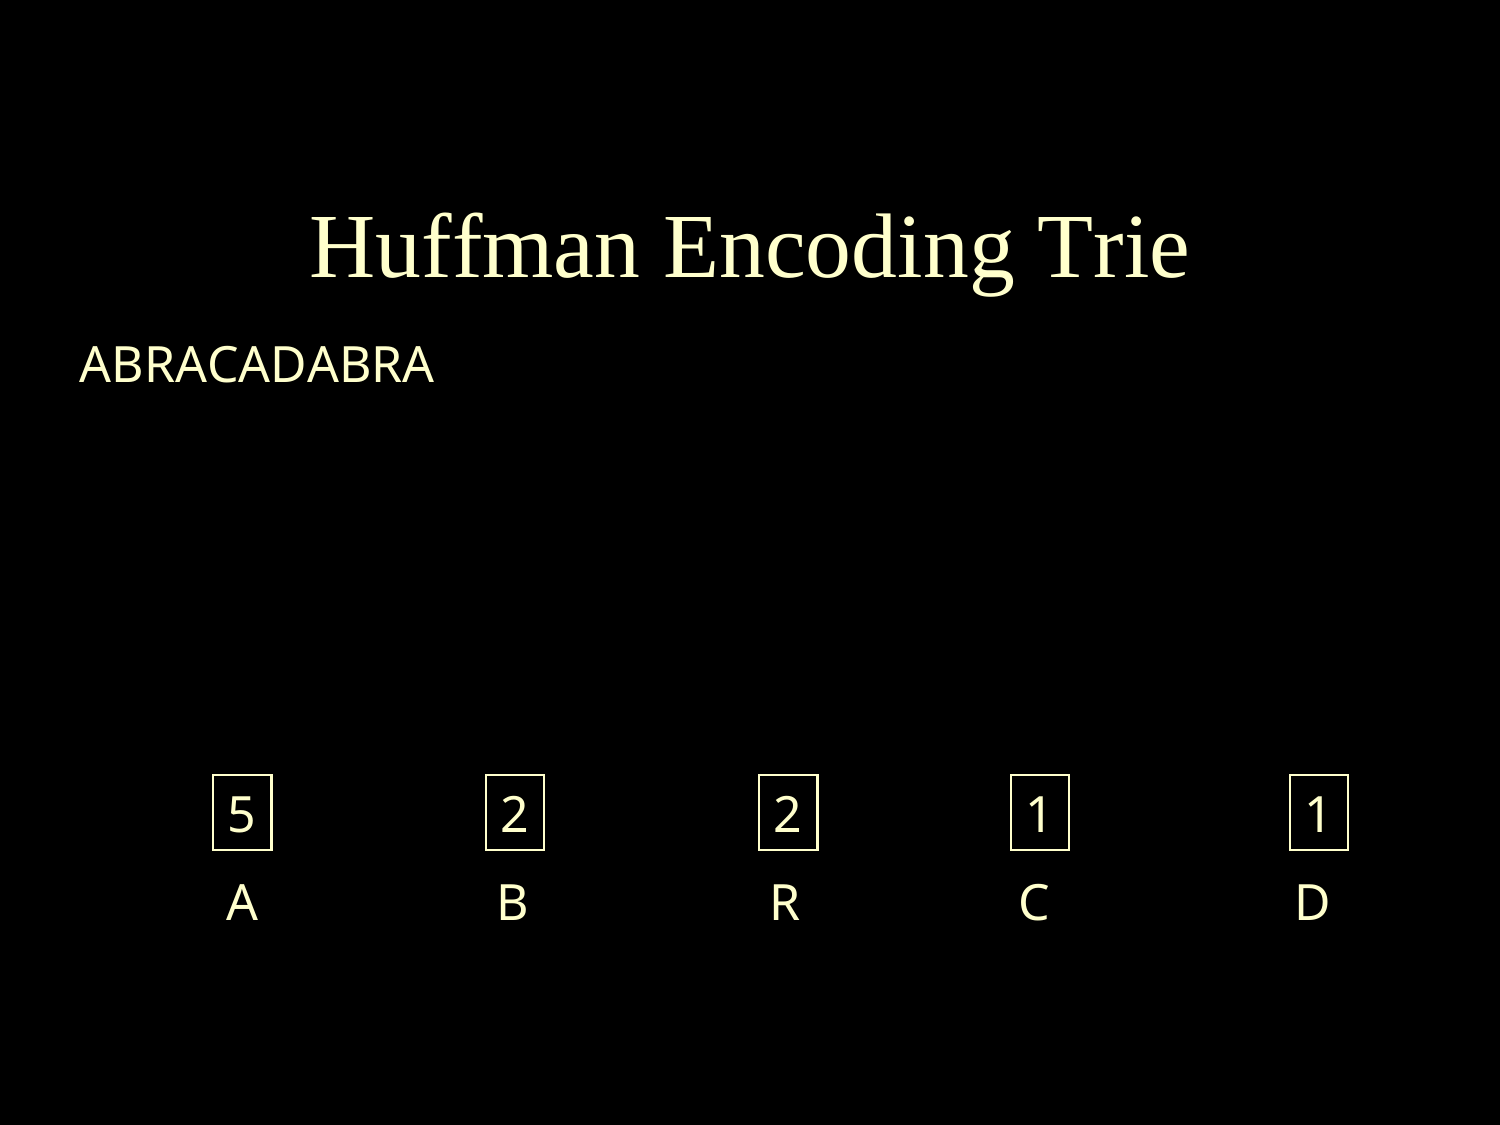

# Huffman Encoding Trie
ABRACADABRA
5
2
2
1
1
A
B
R
C
D